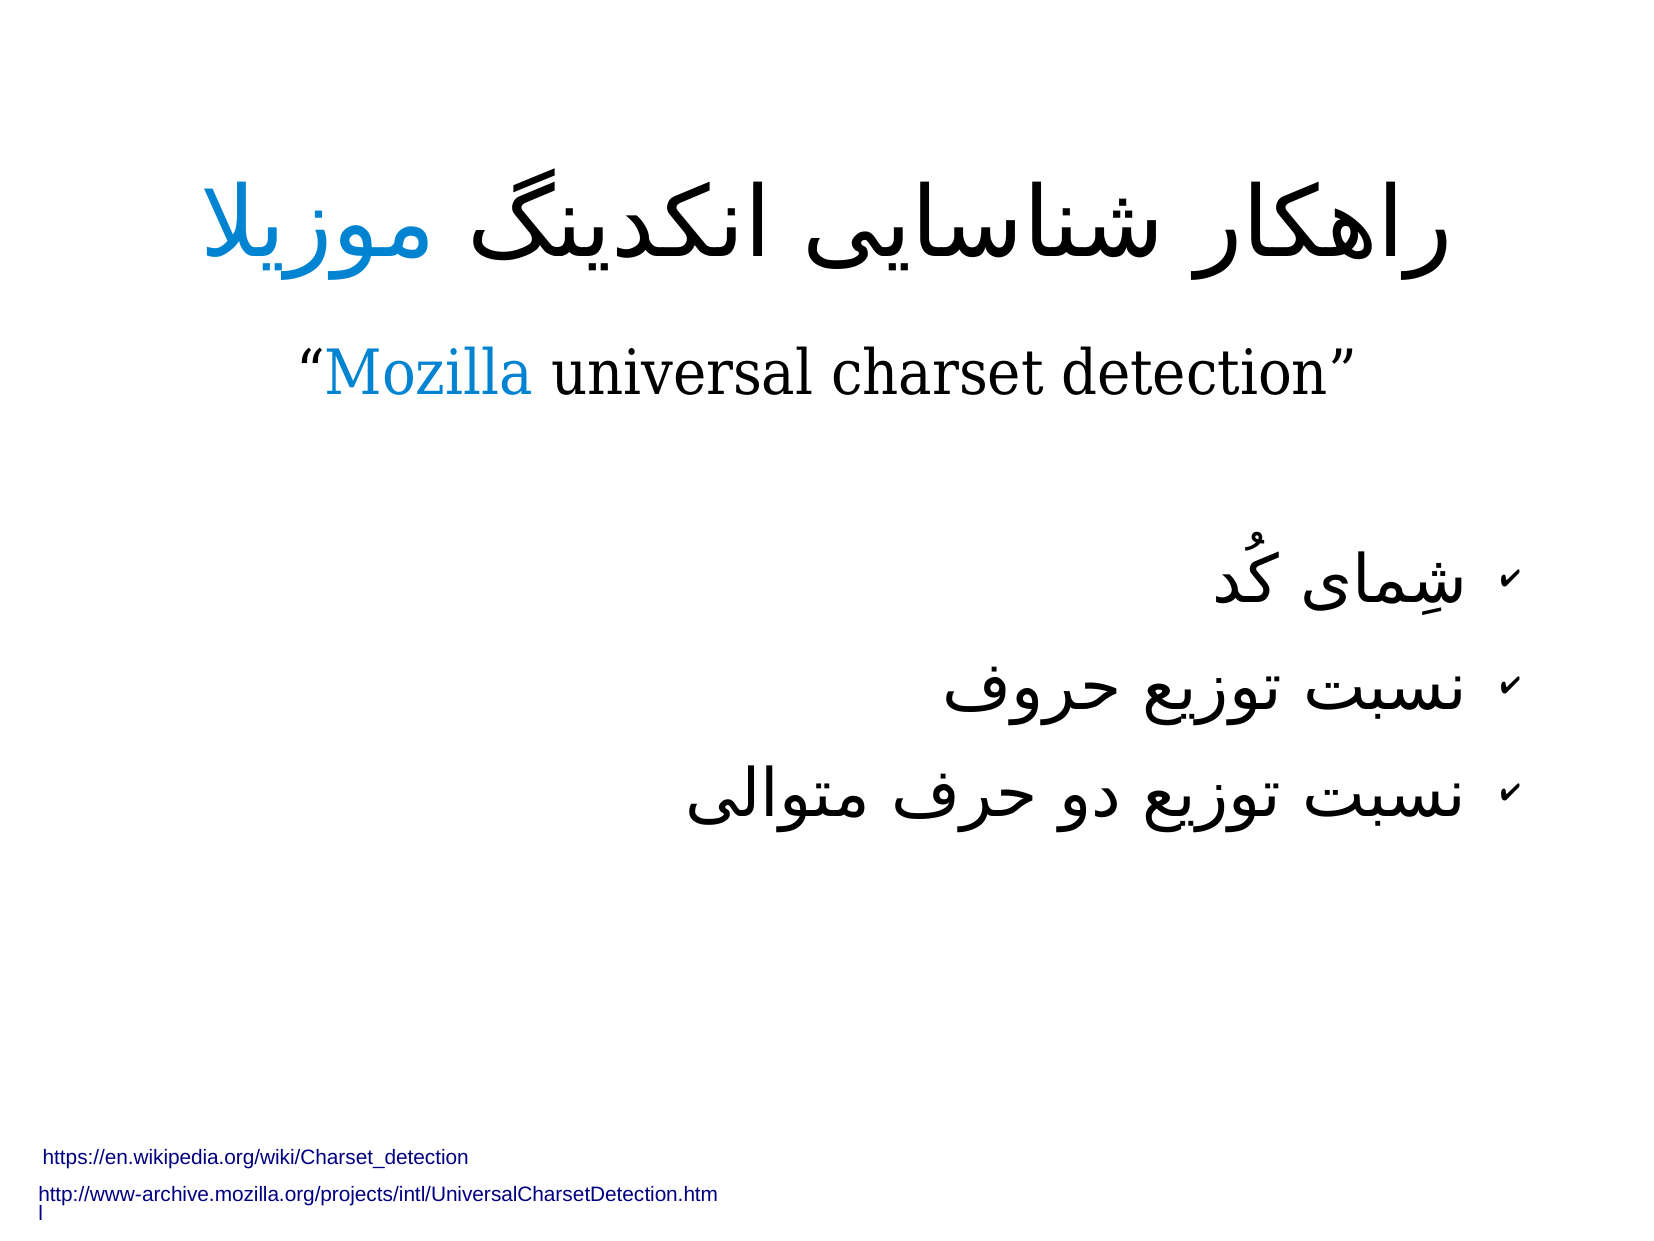

راهکار شناسایی انکدینگ موزیلا
“Mozilla universal charset detection”
# شِمای کُد
نسبت توزیع حروف
نسبت توزیع دو حرف متوالی
https://en.wikipedia.org/wiki/Charset_detection
http://www-archive.mozilla.org/projects/intl/UniversalCharsetDetection.html